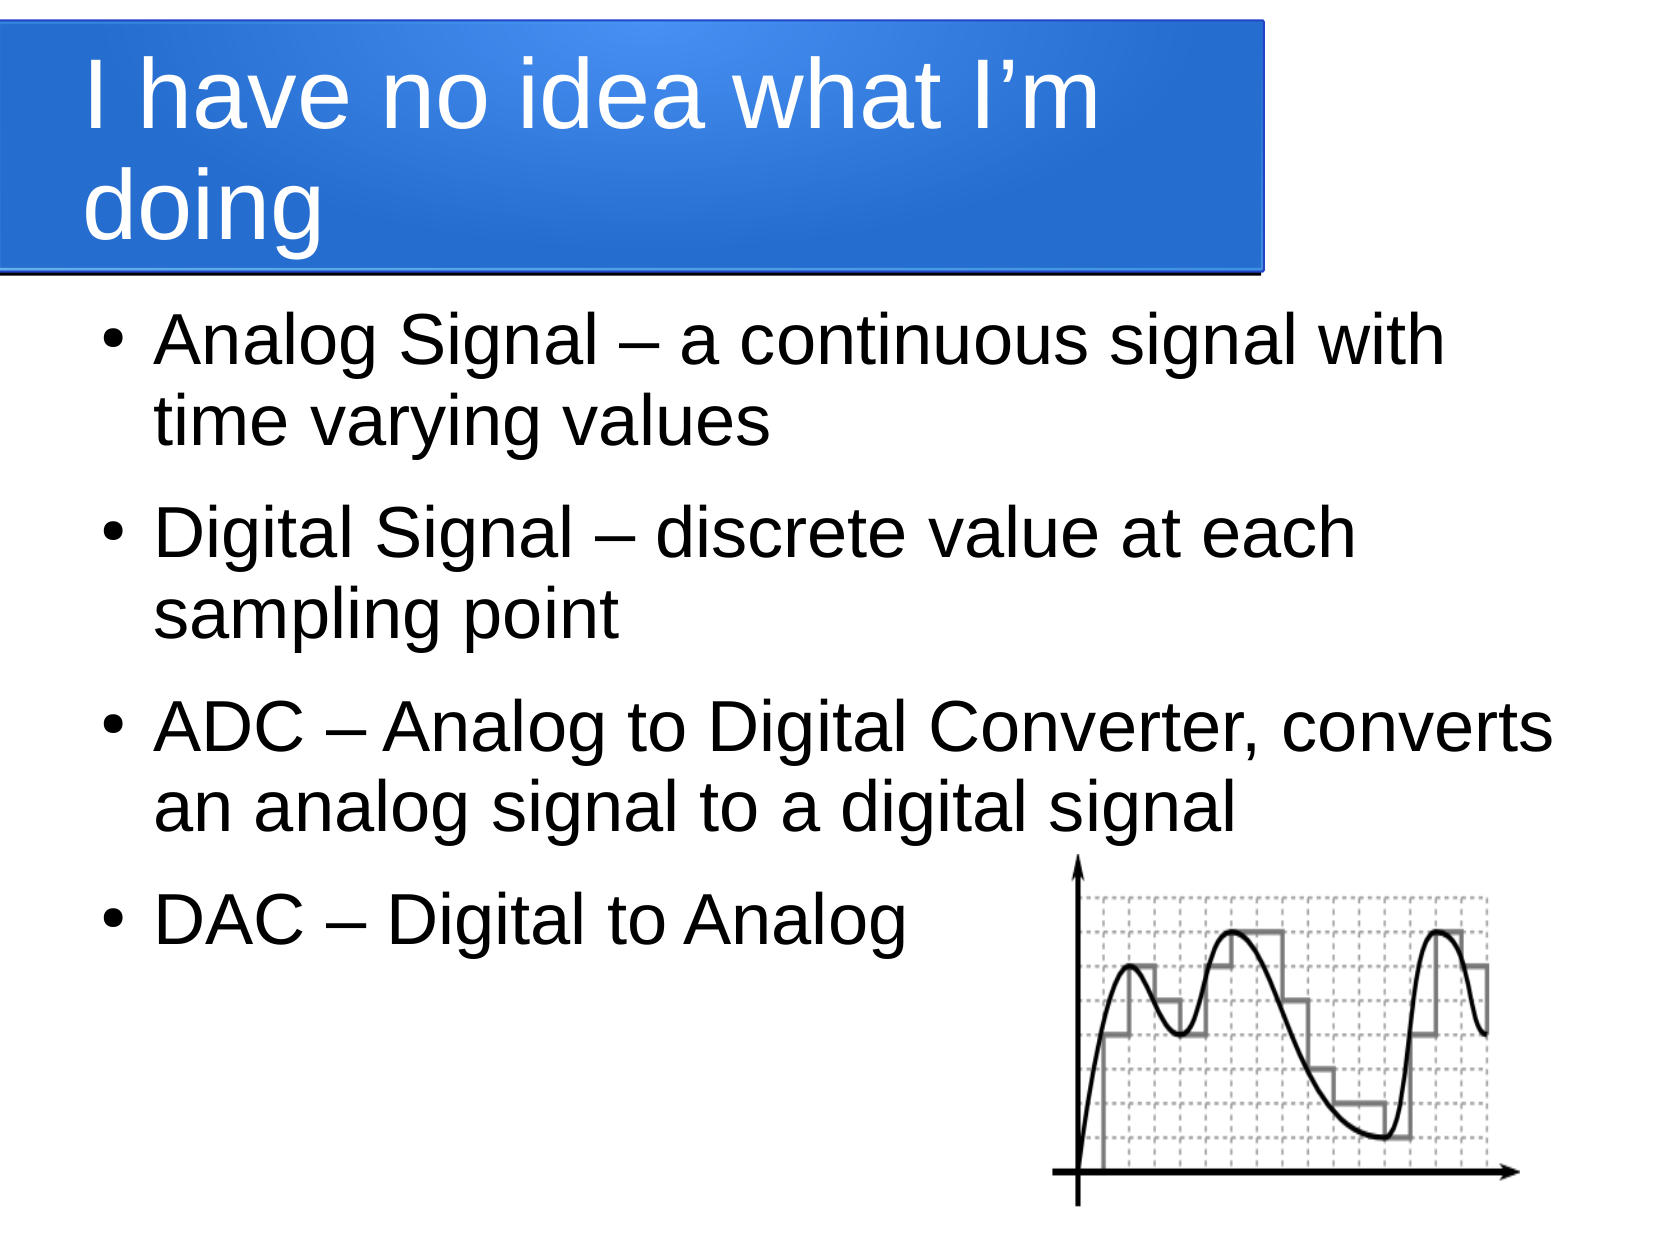

# I have no idea what I’m doing
Analog Signal – a continuous signal with time varying values
Digital Signal – discrete value at each sampling point
ADC – Analog to Digital Converter, converts an analog signal to a digital signal
DAC – Digital to Analog